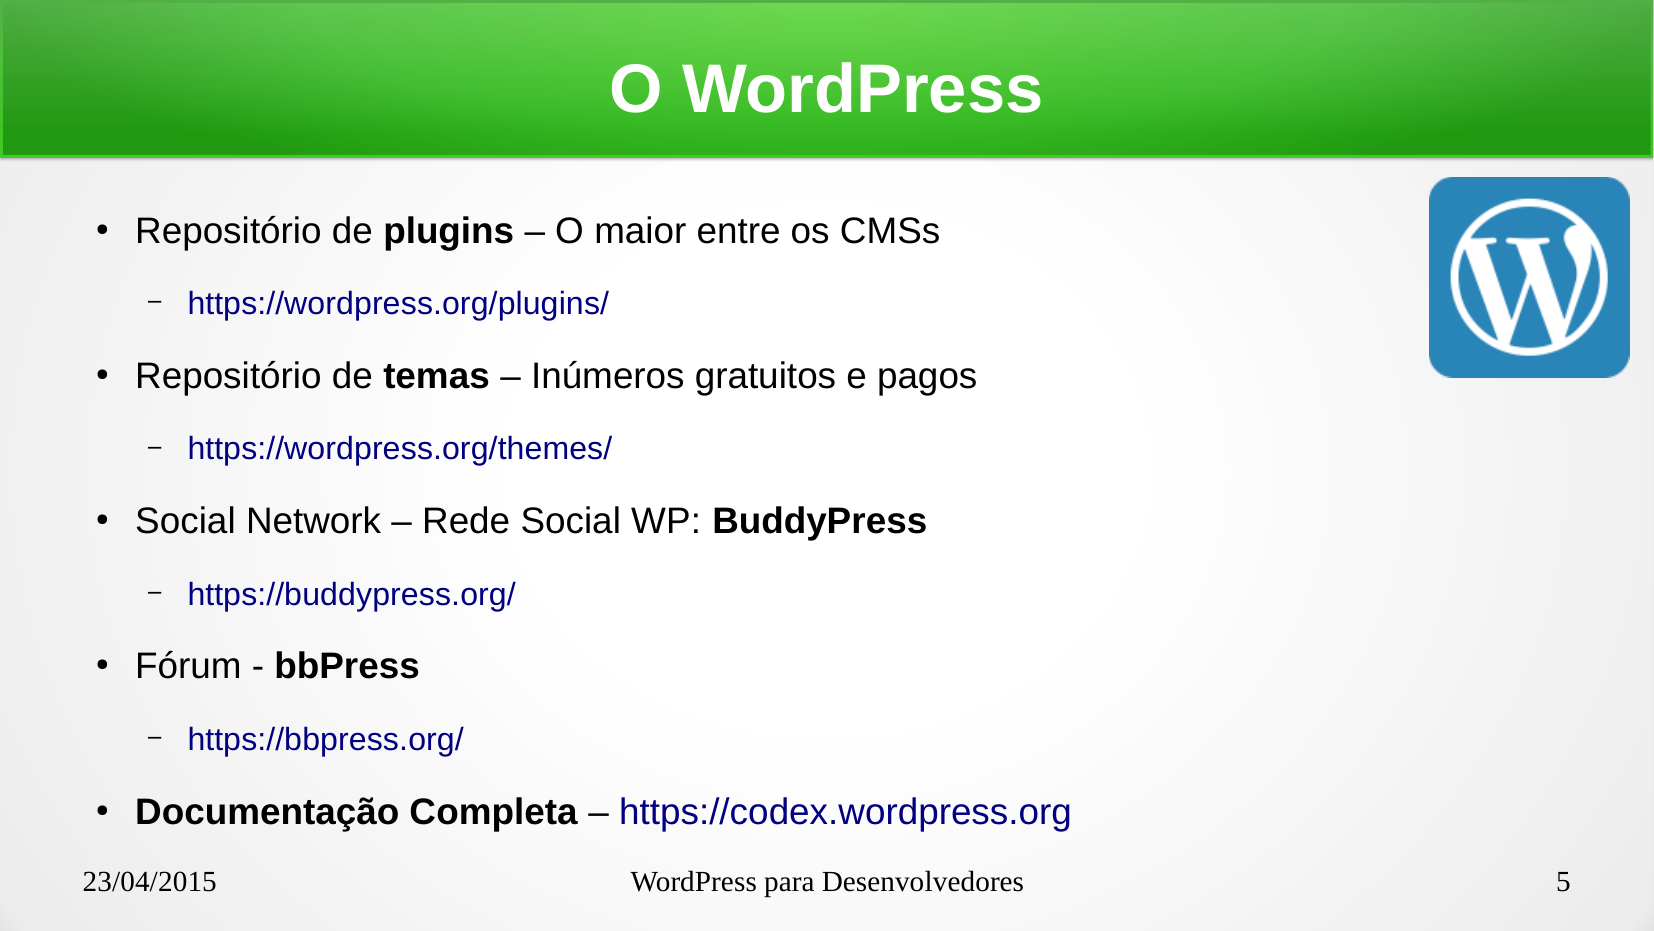

# O WordPress
Repositório de plugins – O maior entre os CMSs
https://wordpress.org/plugins/
Repositório de temas – Inúmeros gratuitos e pagos
https://wordpress.org/themes/
Social Network – Rede Social WP: BuddyPress
https://buddypress.org/
Fórum - bbPress
https://bbpress.org/
Documentação Completa – https://codex.wordpress.org
23/04/2015
WordPress para Desenvolvedores
5